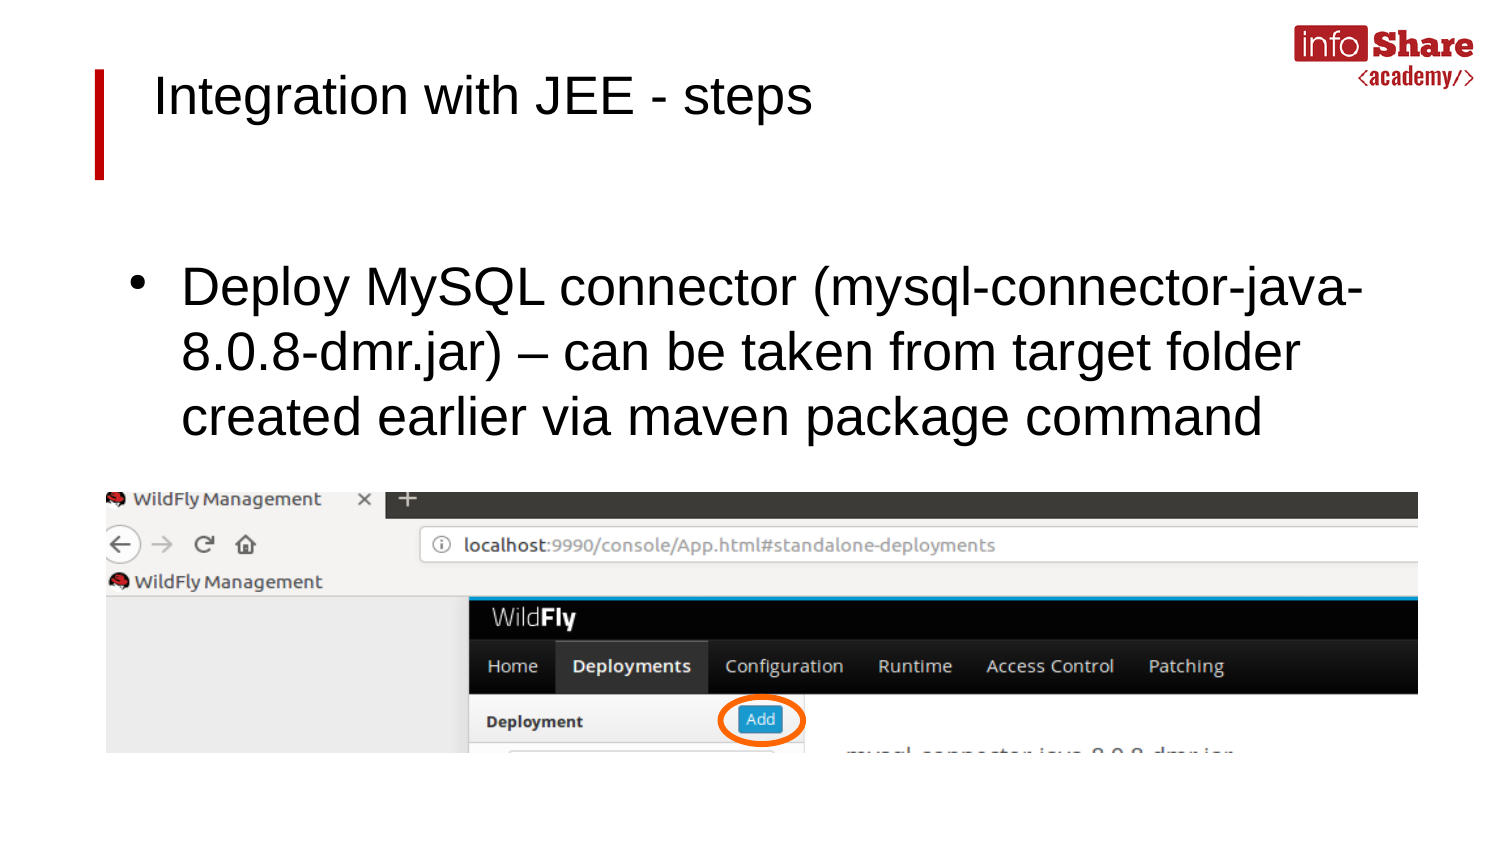

# Integration with JEE - steps
Deploy MySQL connector (mysql-connector-java-8.0.8-dmr.jar) – can be taken from target folder created earlier via maven package command